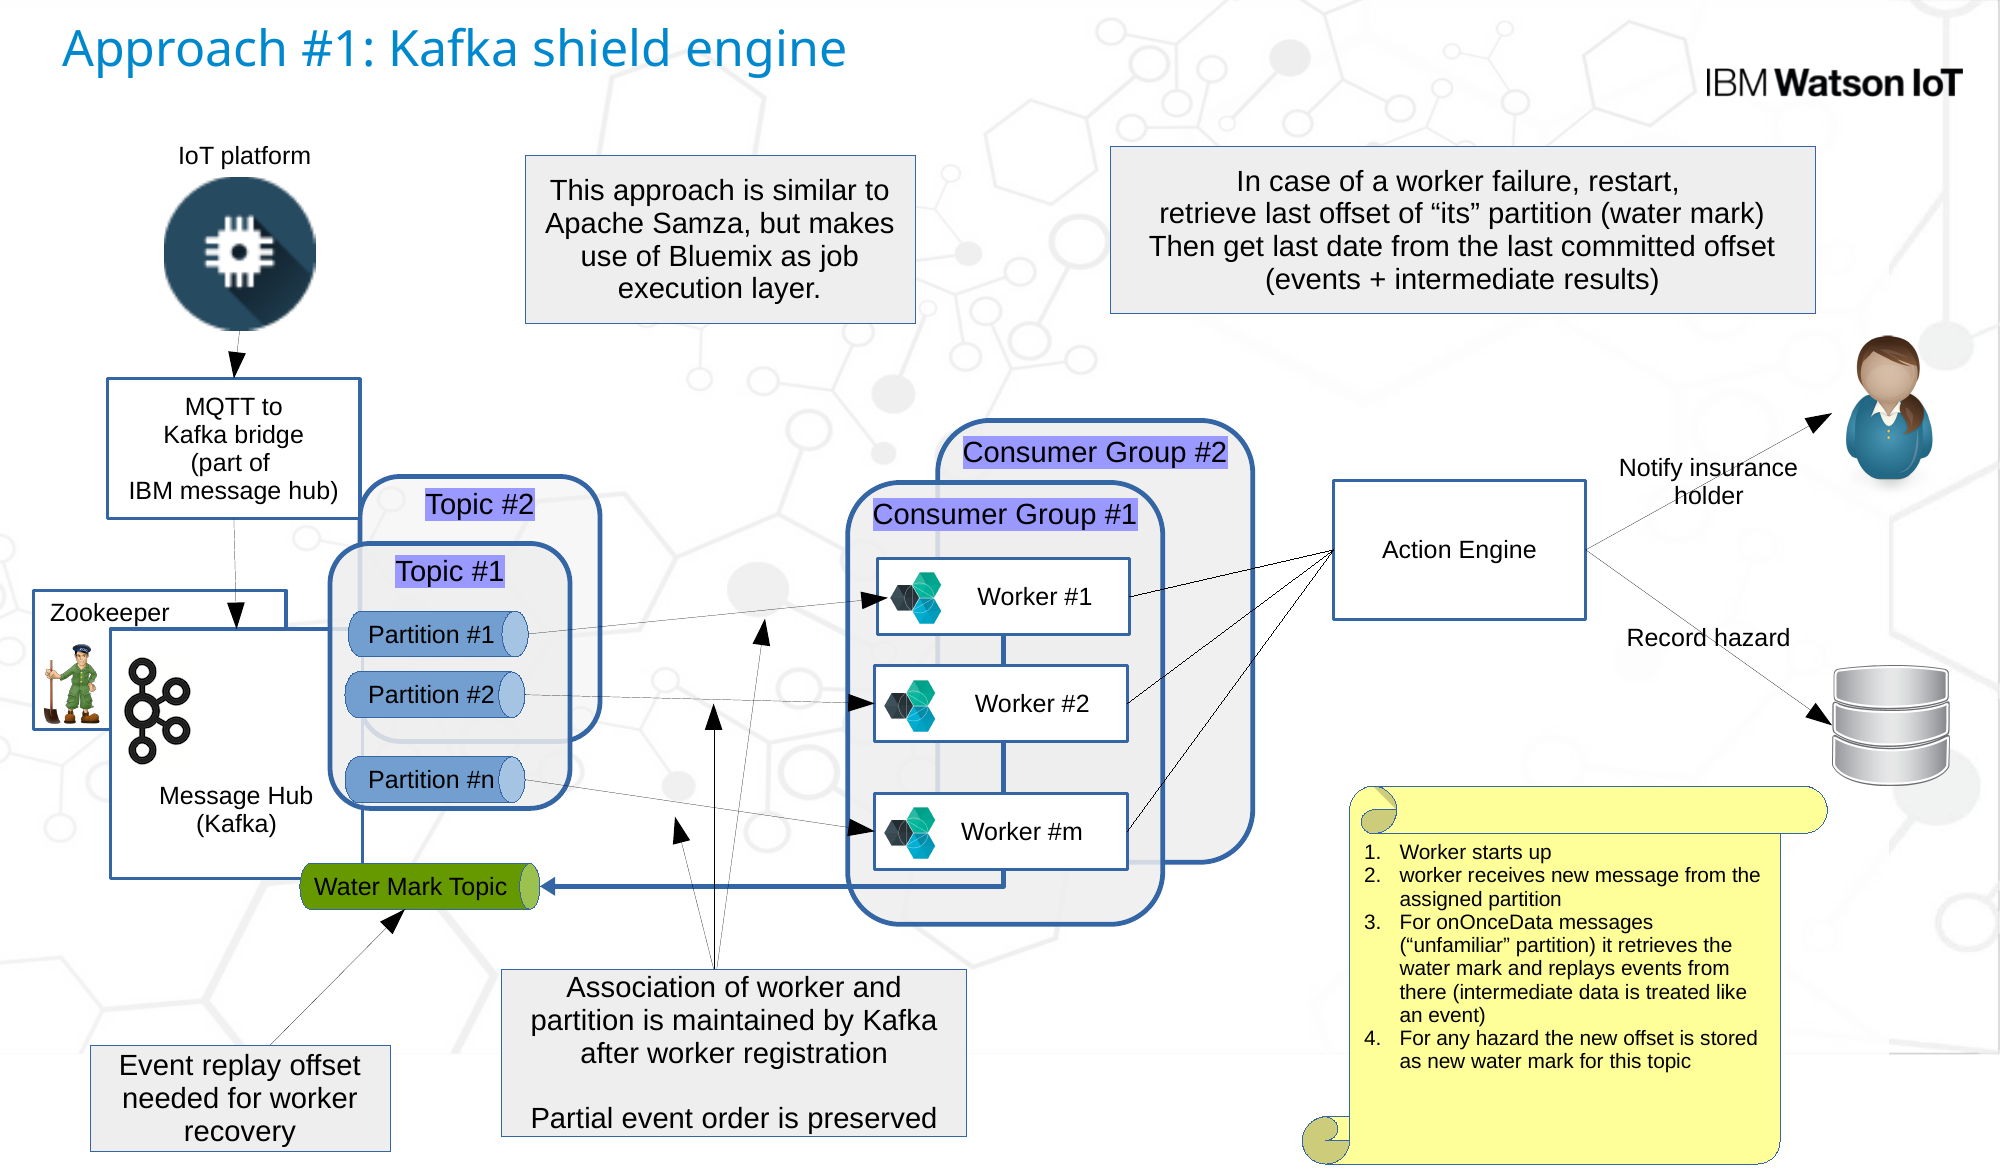

# Approach #1: Kafka shield engine
IoT platform
In case of a worker failure, restart,
retrieve last offset of “its” partition (water mark)
Then get last date from the last committed offset (events + intermediate results)
This approach is similar to Apache Samza, but makes use of Bluemix as job execution layer.
MQTT to
Kafka bridge
(part of
IBM message hub)
Consumer Group #2
Topic #2
Action Engine
Consumer Group #1
Topic #1
 Worker #1
Zookeeper
Partition #1
Message Hub
(Kafka)
 Worker #2
Partition #2
Partition #n
Worker starts up
worker receives new message from the assigned partition
For onOnceData messages (“unfamiliar” partition) it retrieves the water mark and replays events from there (intermediate data is treated like an event)
For any hazard the new offset is stored as new water mark for this topic
 Worker #m
Water Mark Topic
Association of worker and partition is maintained by Kafka after worker registration
Partial event order is preserved
Event replay offset needed for worker recovery